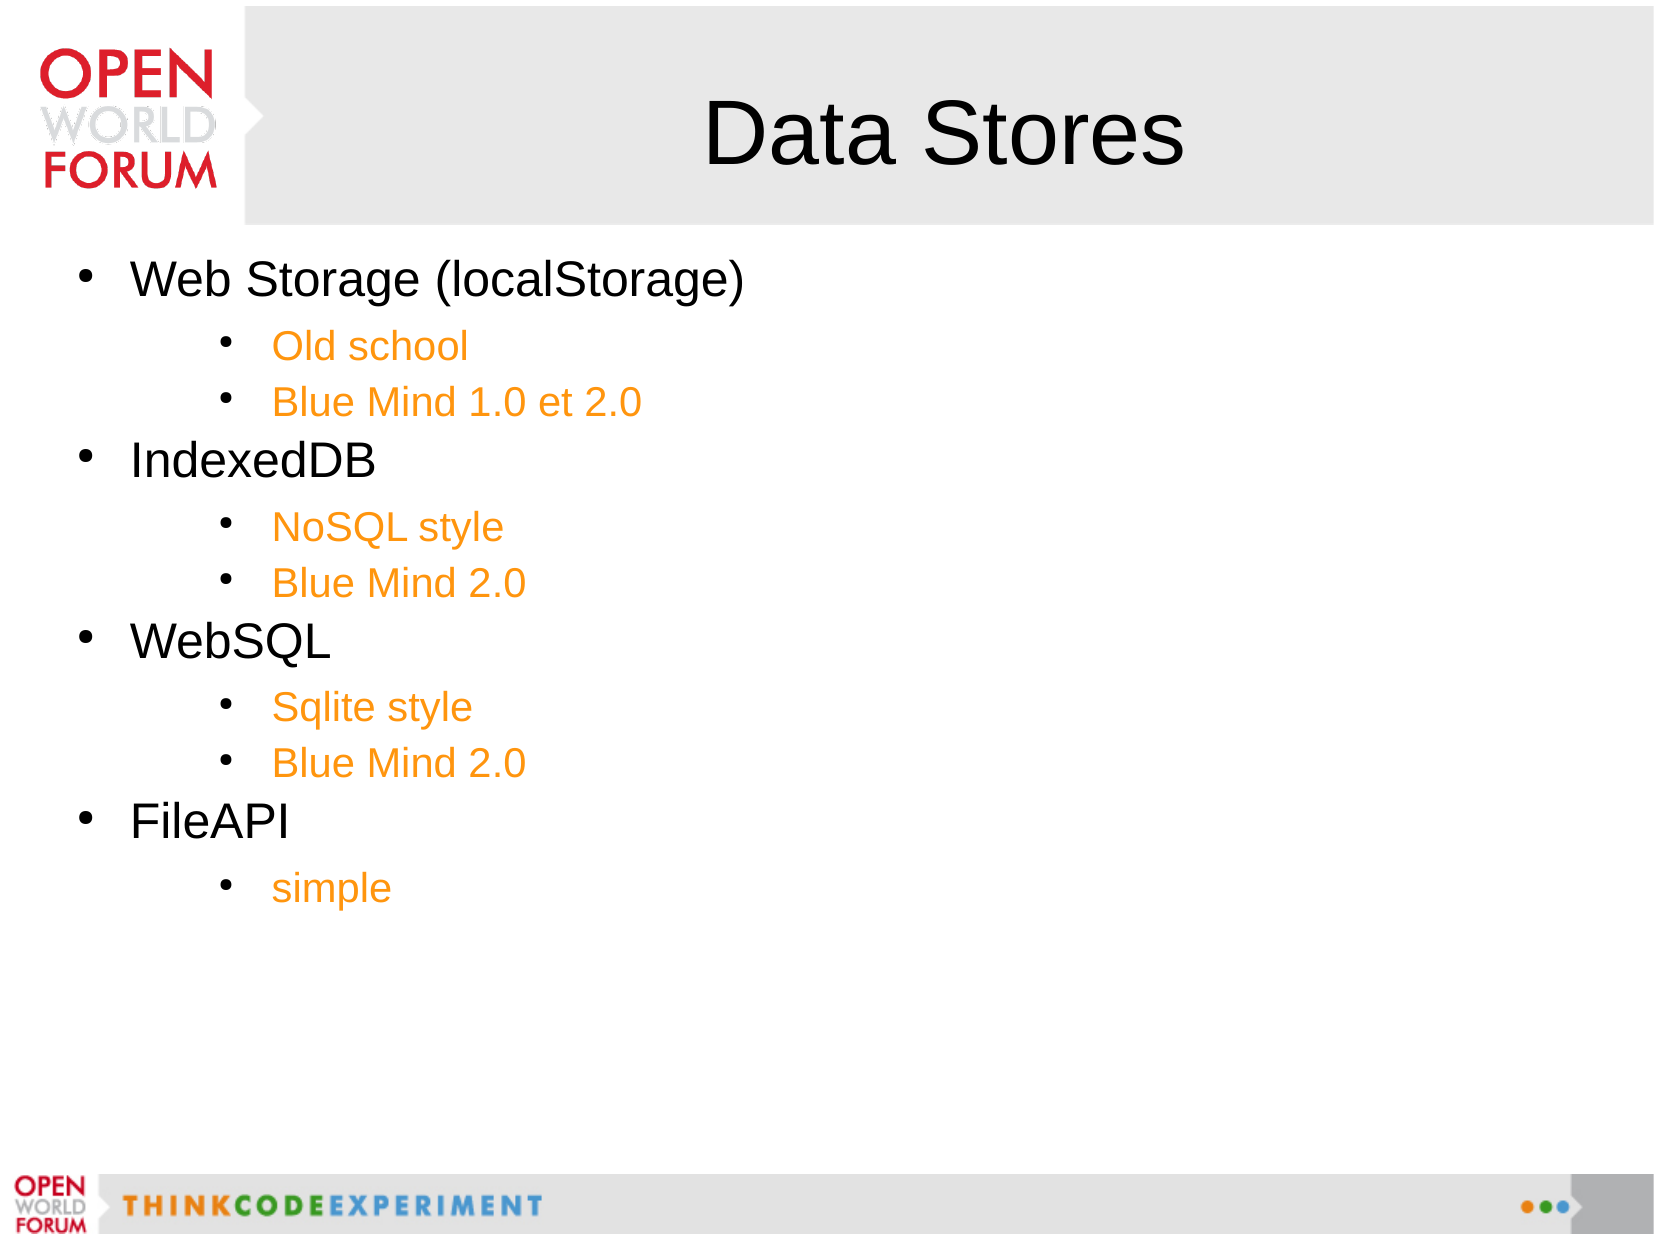

# Data Stores
Web Storage (localStorage)
Old school
Blue Mind 1.0 et 2.0
IndexedDB
NoSQL style
Blue Mind 2.0
WebSQL
Sqlite style
Blue Mind 2.0
FileAPI
simple